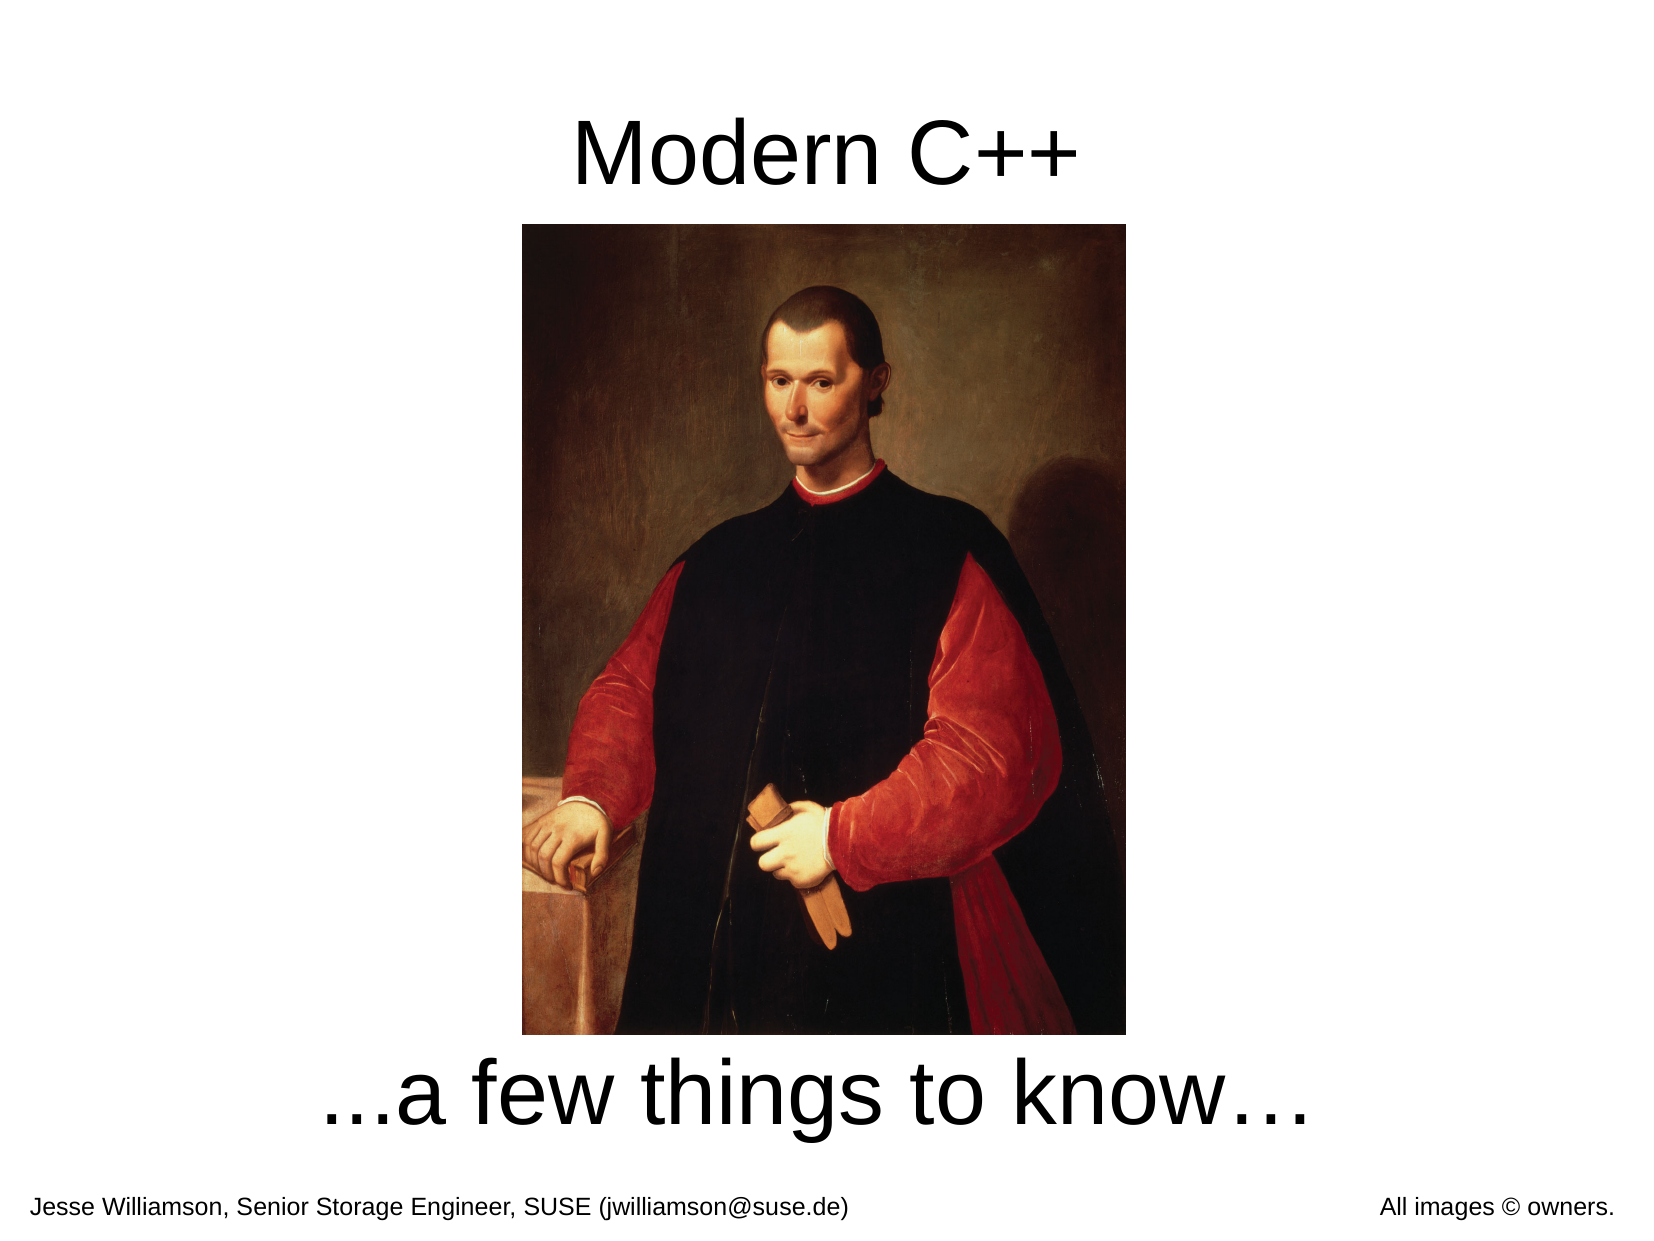

# Modern C++
...a few things to know…
Jesse Williamson, Senior Storage Engineer, SUSE (jwilliamson@suse.de)
All images © owners.